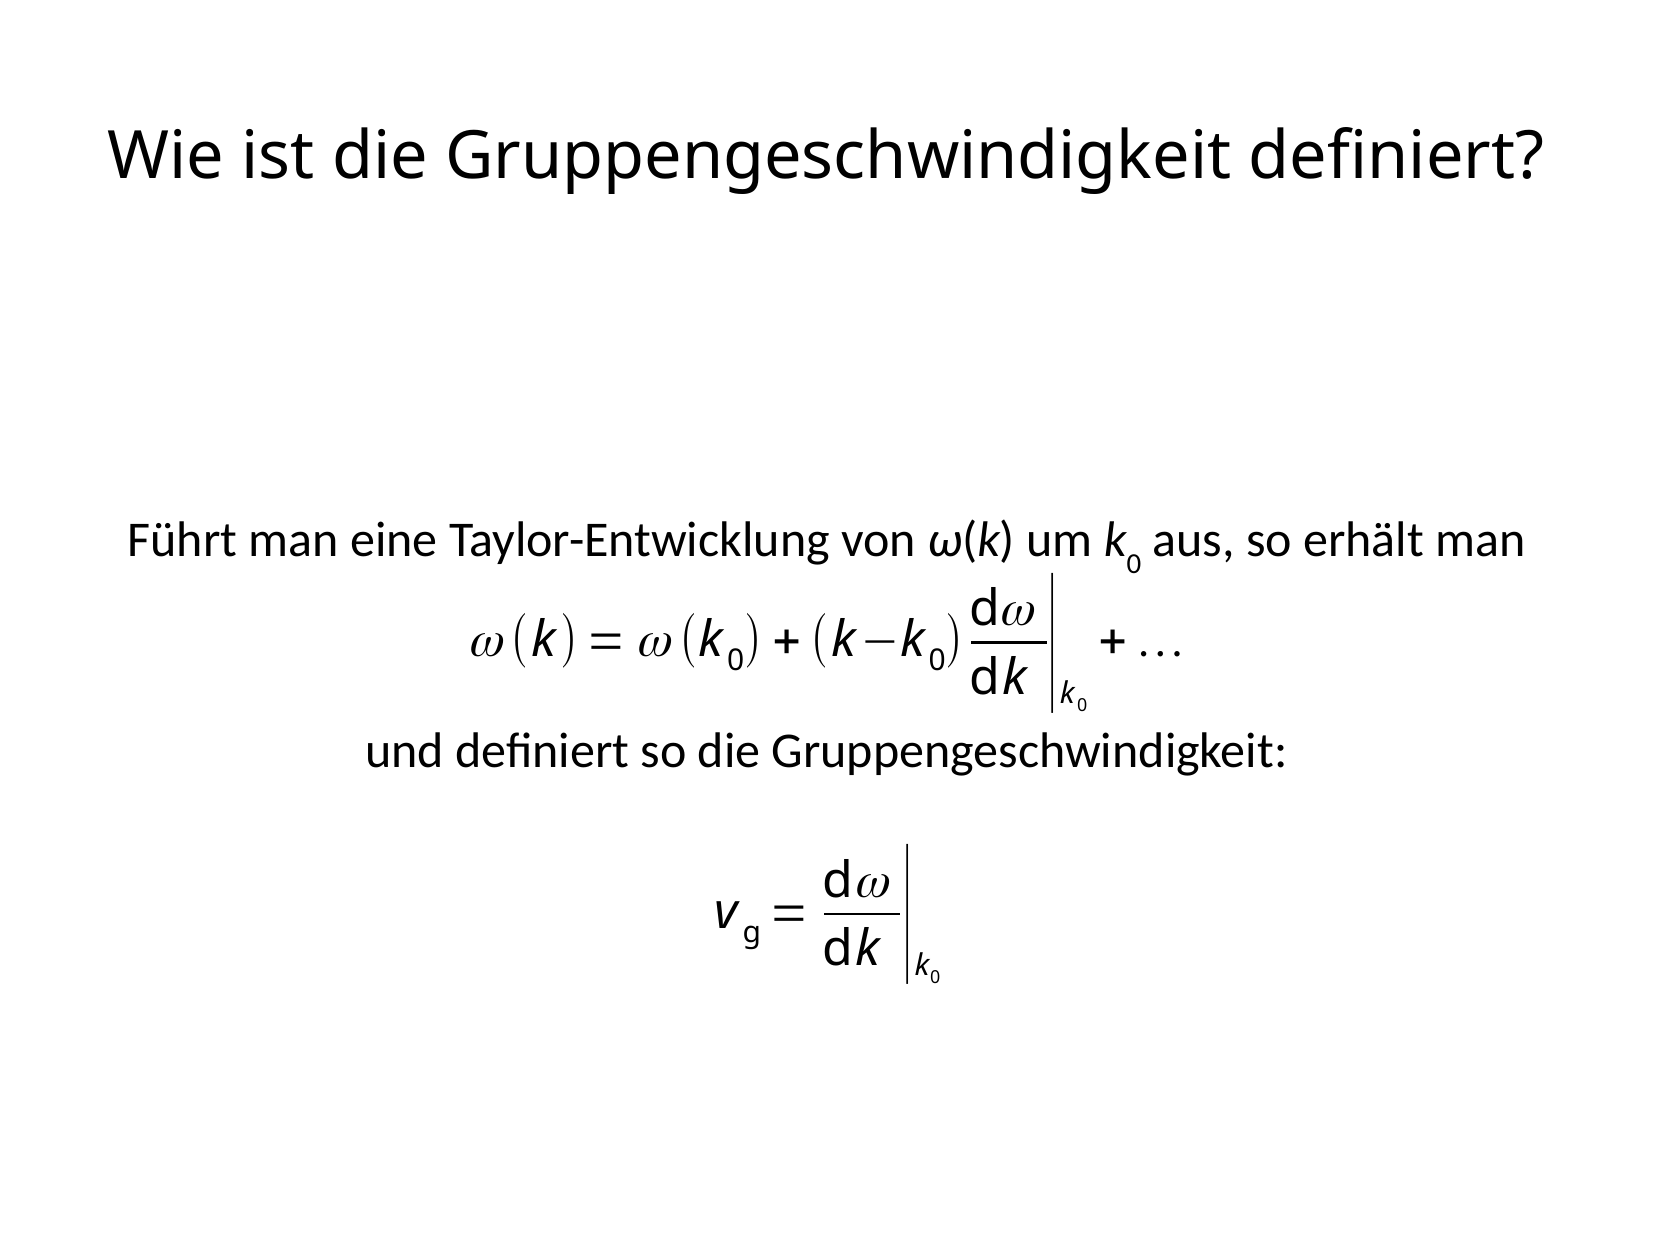

# Wie ist die Gruppengeschwindigkeit definiert?
Führt man eine Taylor-Entwicklung von ω(k) um k0 aus, so erhält man
und definiert so die Gruppengeschwindigkeit: